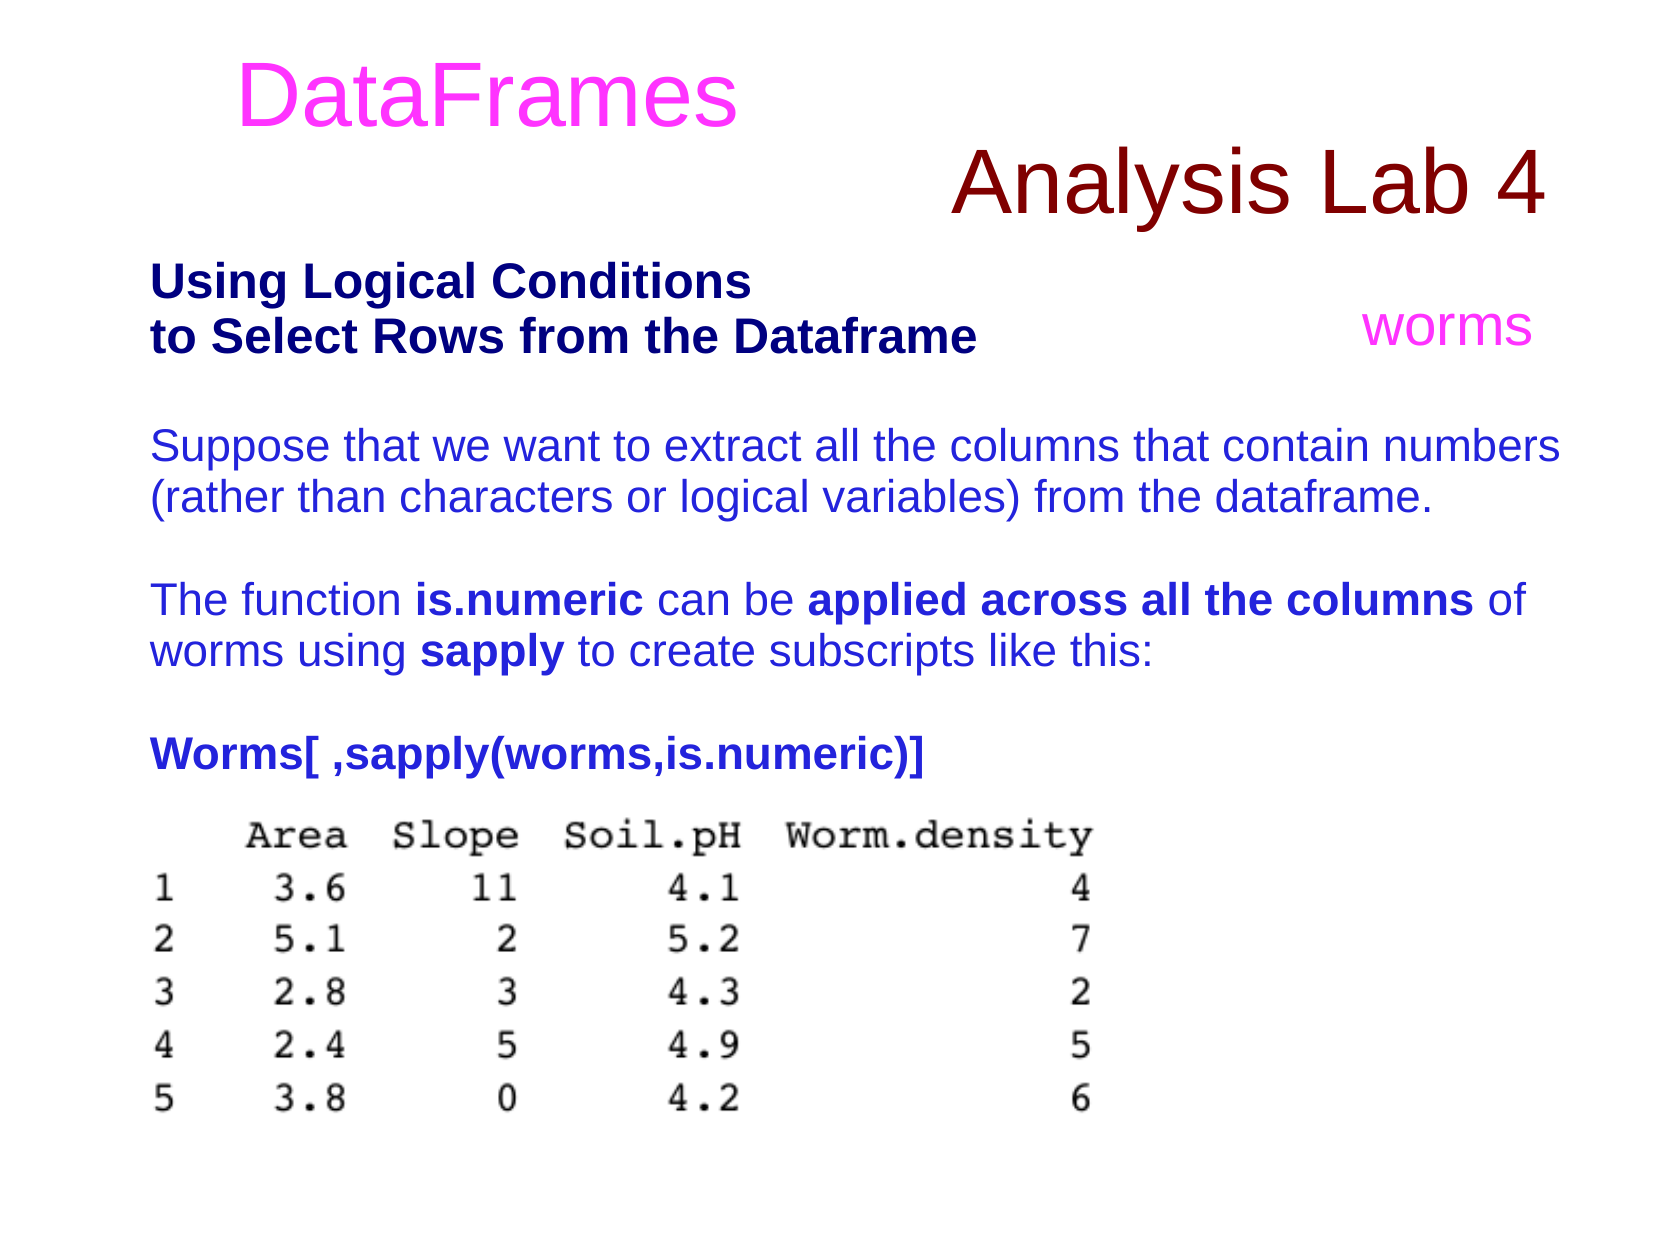

DataFrames
# Analysis Lab 4
Using Logical Conditions
to Select Rows from the Dataframe
Suppose that we want to extract all the columns that contain numbers (rather than characters or logical variables) from the dataframe.
The function is.numeric can be applied across all the columns of worms using sapply to create subscripts like this:
Worms[ ,sapply(worms,is.numeric)]
worms